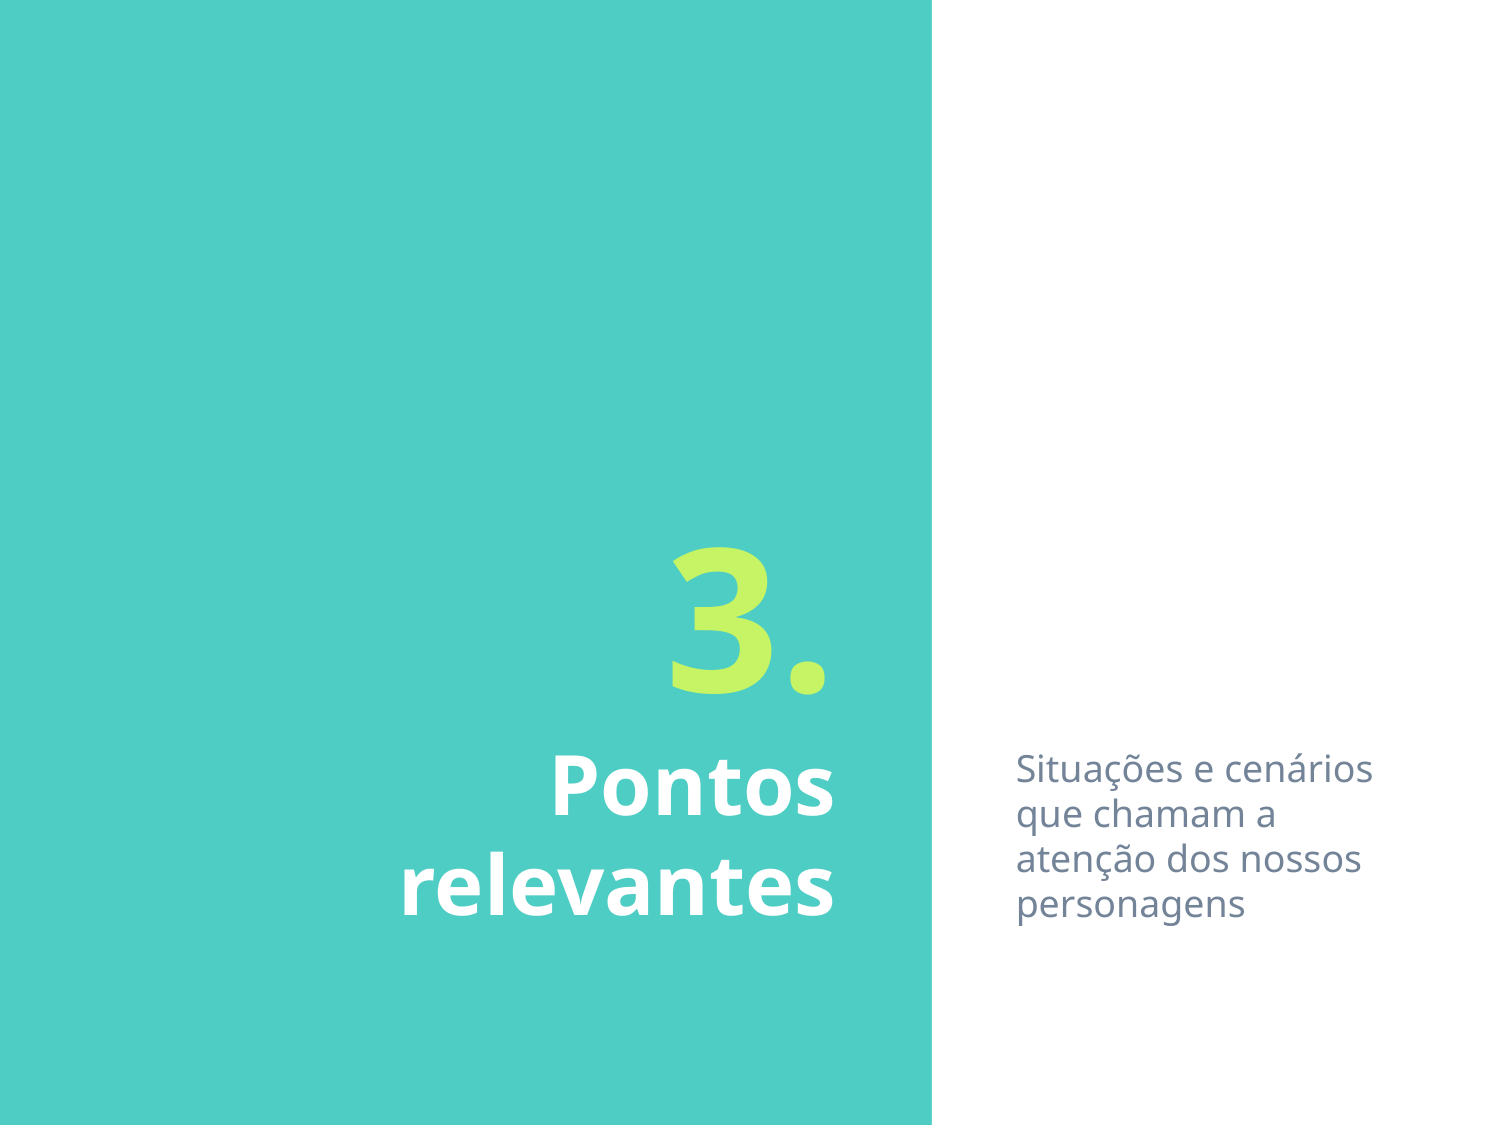

Situações e cenários que chamam a atenção dos nossos personagens
# 3. Pontos relevantes